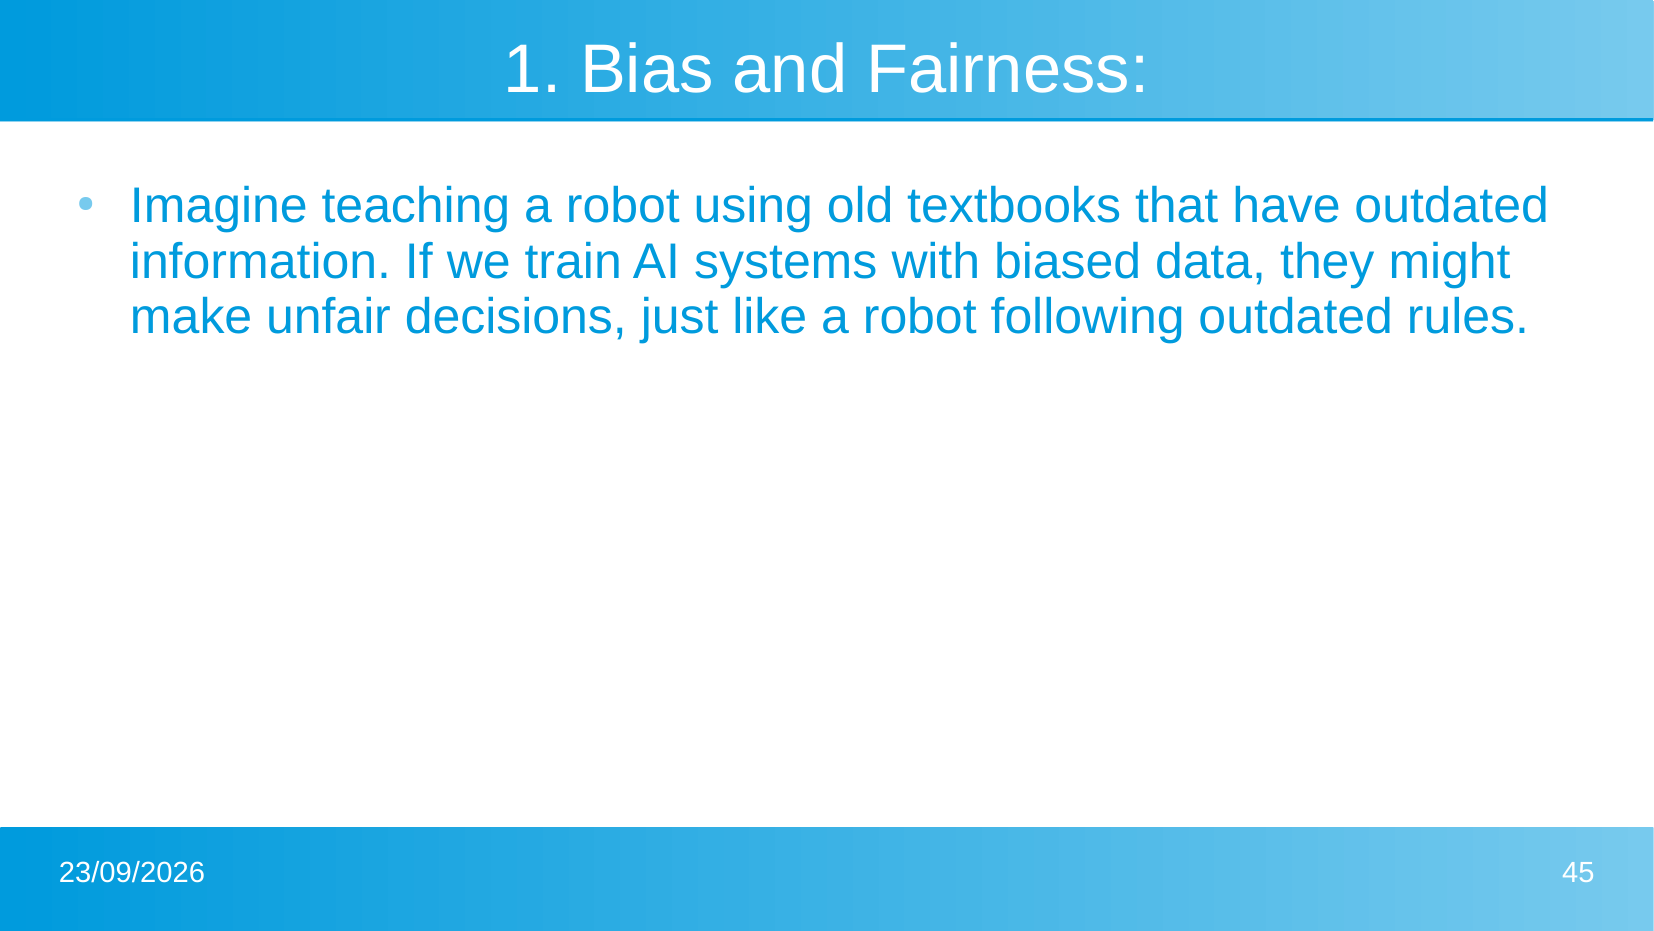

# 1. Bias and Fairness:
Imagine teaching a robot using old textbooks that have outdated information. If we train AI systems with biased data, they might make unfair decisions, just like a robot following outdated rules.
45